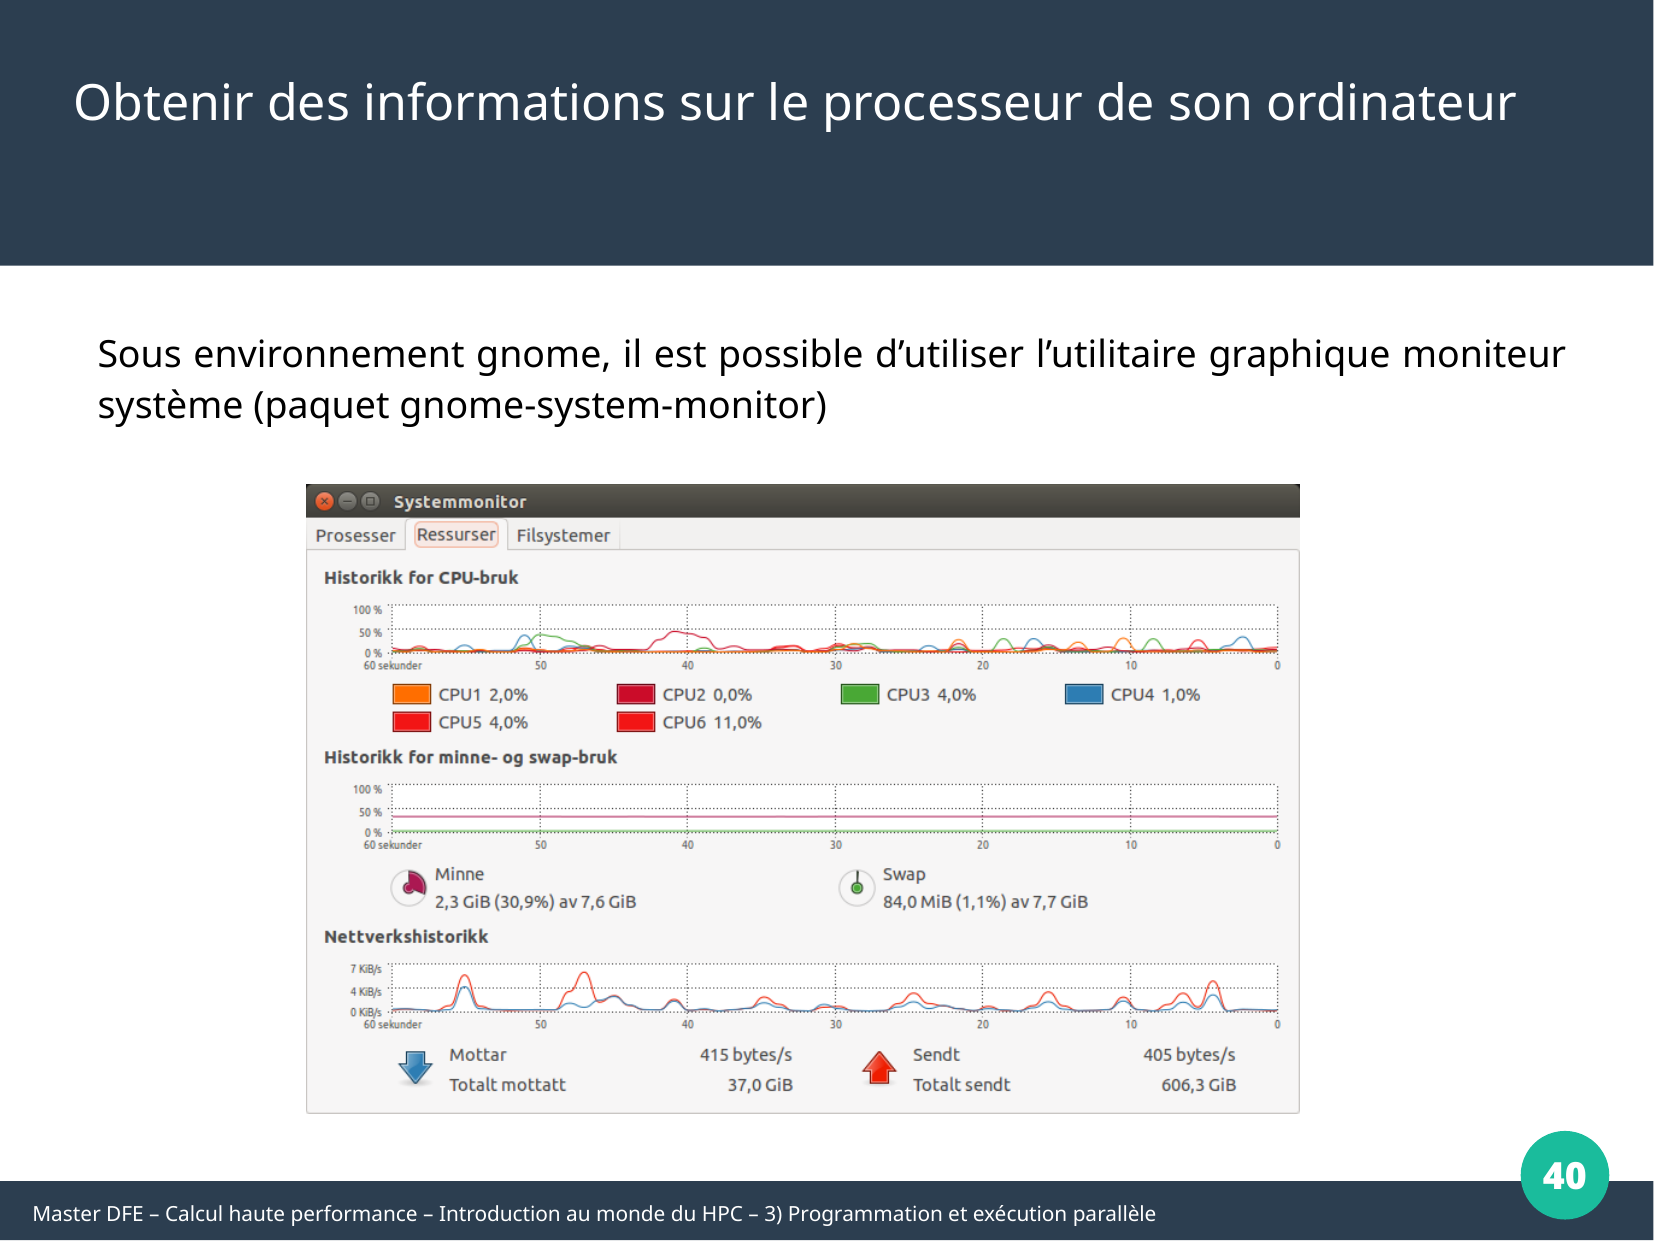

Obtenir des informations sur le processeur de son ordinateur
Sous environnement gnome, il est possible d’utiliser l’utilitaire graphique moniteur système (paquet gnome-system-monitor)
40
Master DFE – Calcul haute performance – Introduction au monde du HPC – 3) Programmation et exécution parallèle